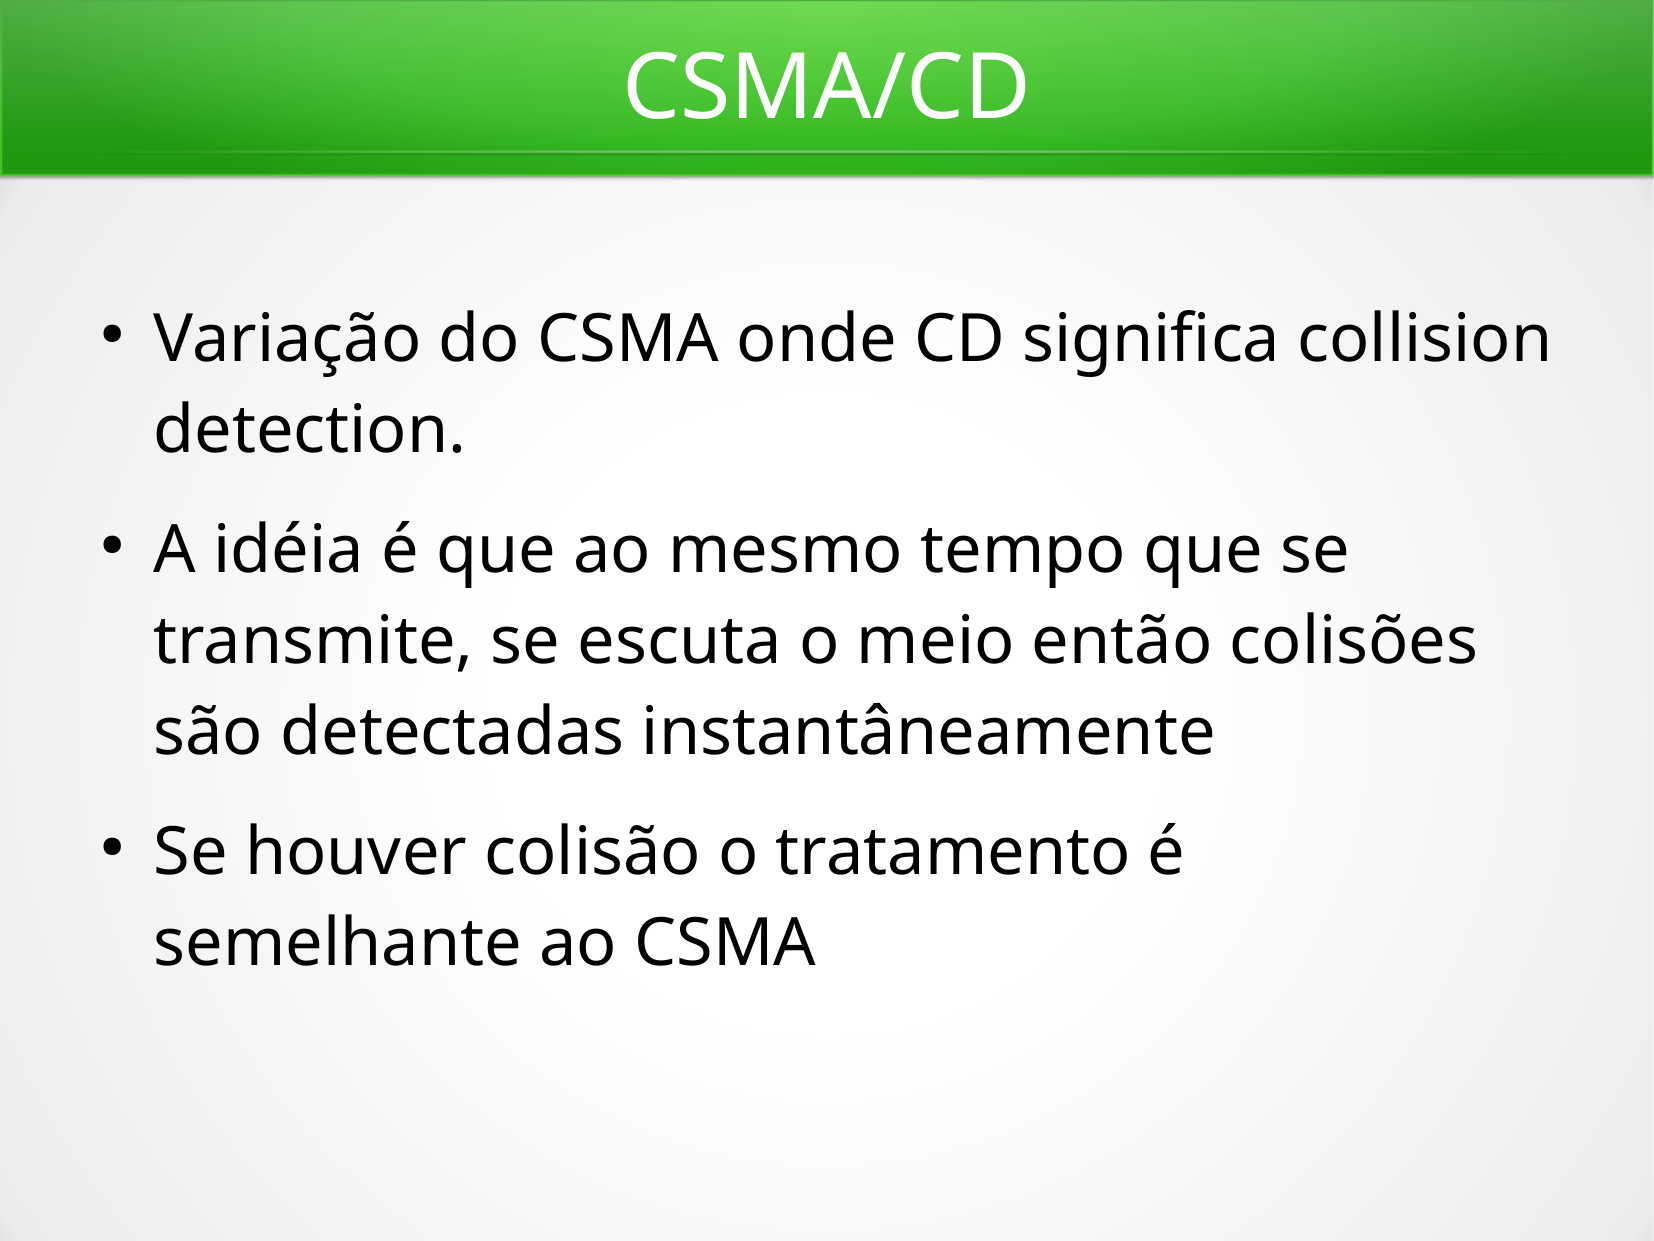

# CSMA/CD
Variação do CSMA onde CD significa collision detection.
A idéia é que ao mesmo tempo que se transmite, se escuta o meio então colisões são detectadas instantâneamente
Se houver colisão o tratamento é semelhante ao CSMA